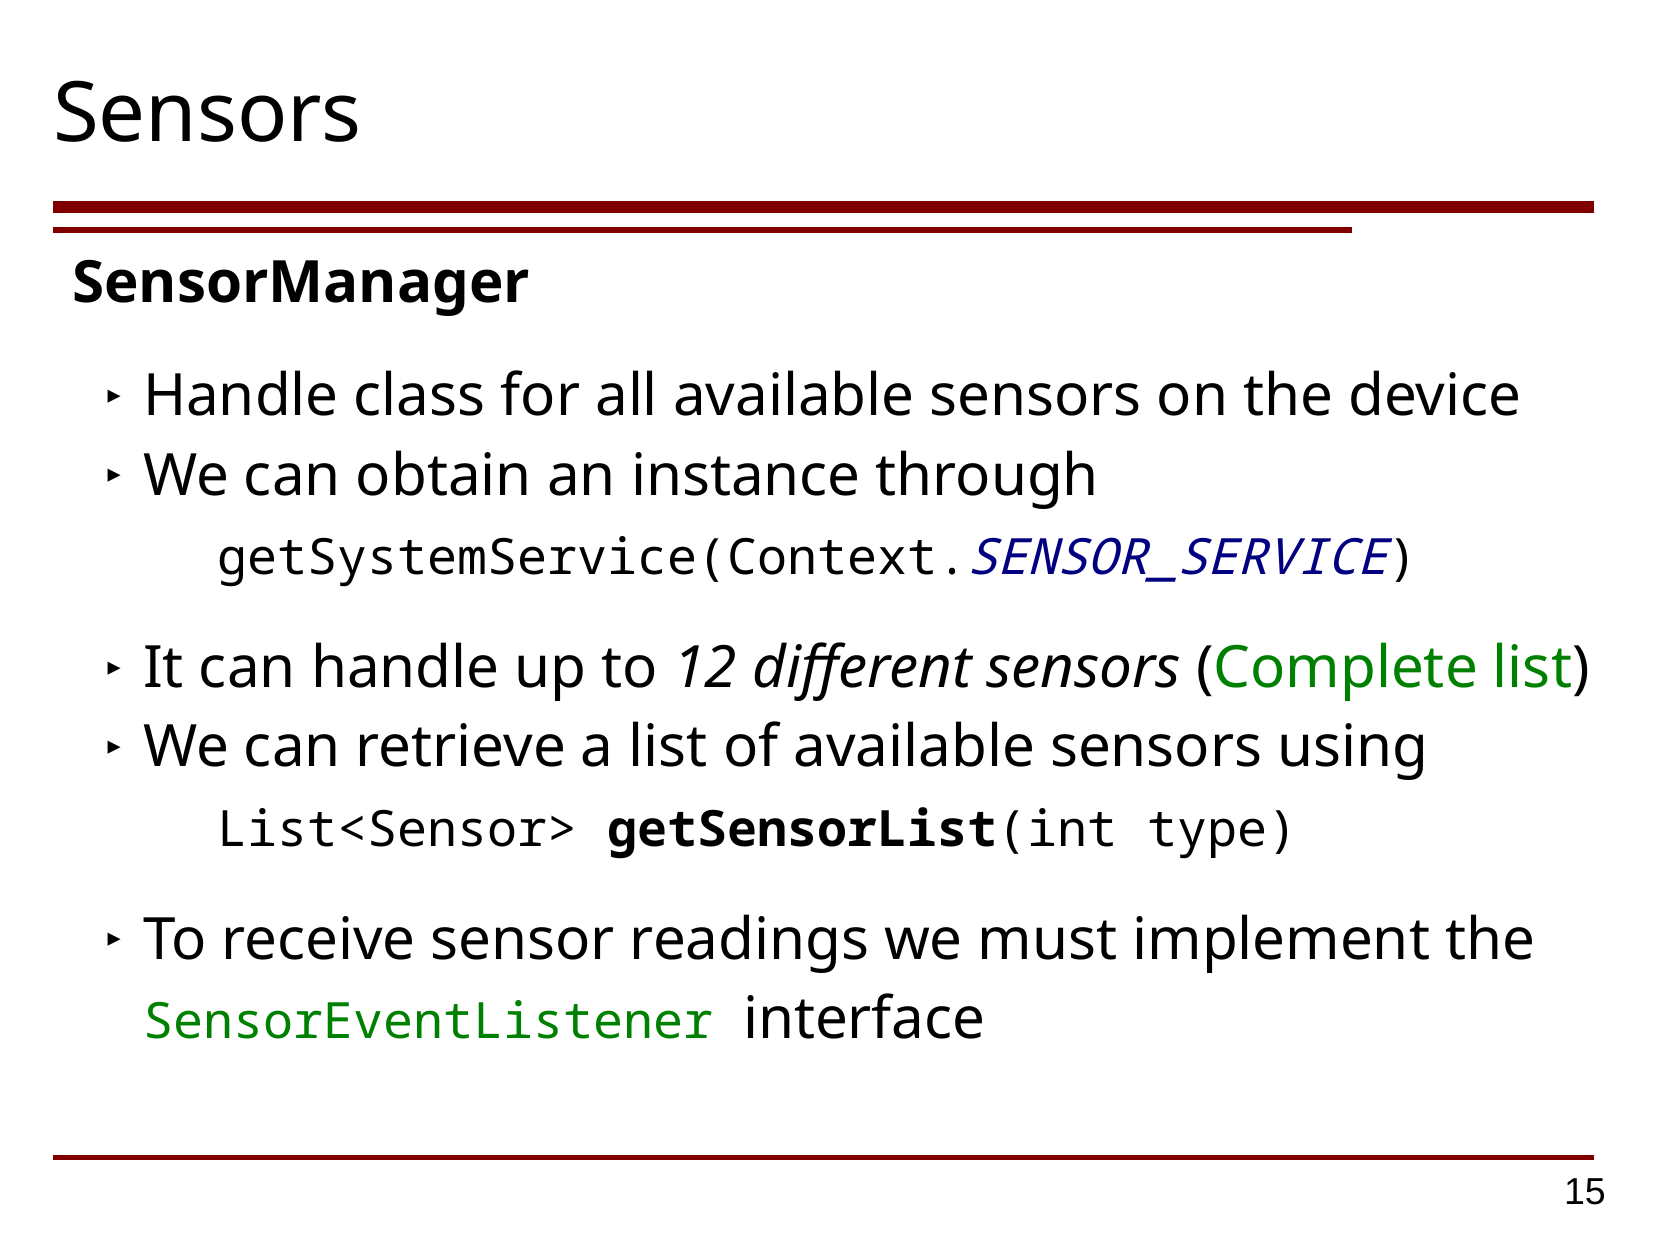

# Sensors
SensorManager
Handle class for all available sensors on the device
We can obtain an instance through
	getSystemService(Context.SENSOR_SERVICE)
It can handle up to 12 different sensors (Complete list)
We can retrieve a list of available sensors using
	List<Sensor> getSensorList(int type)
To receive sensor readings we must implement the
SensorEventListener interface